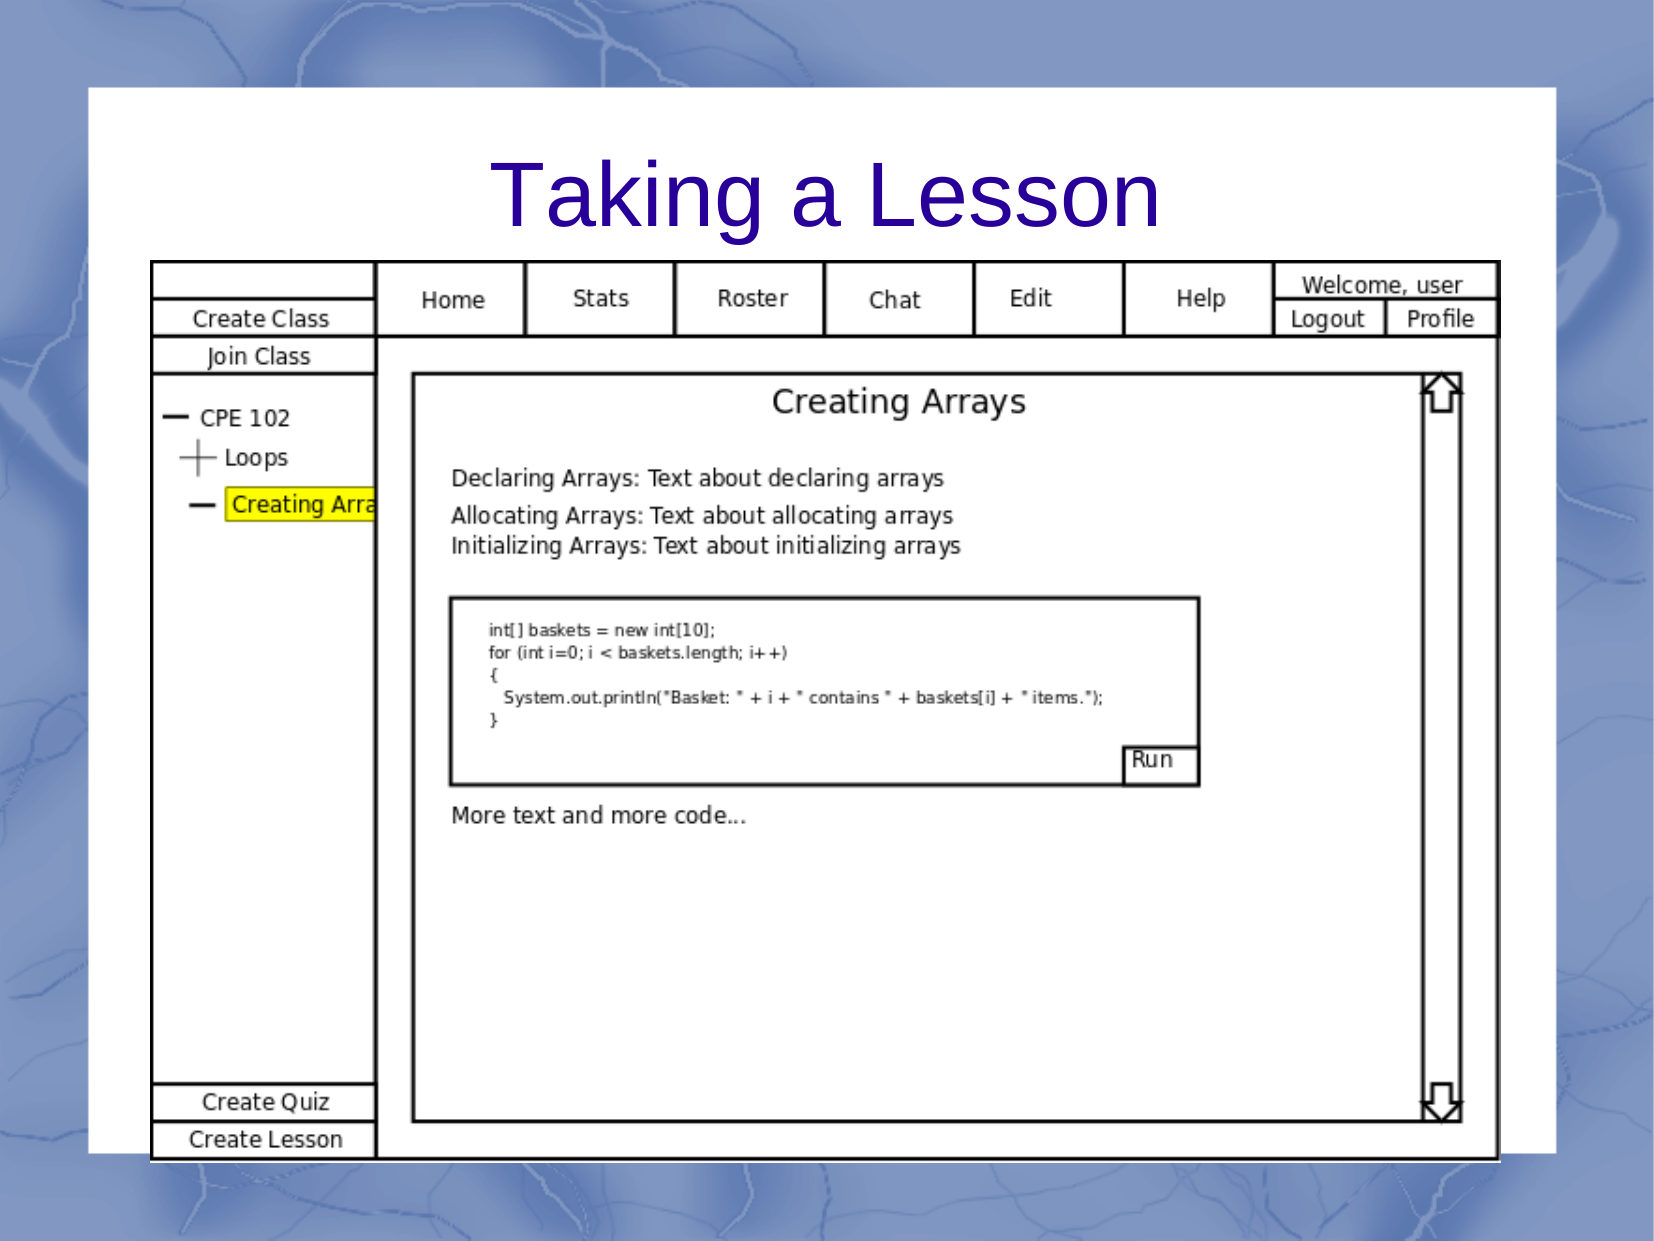

# Taking a Lesson
Select a Lesson
Read Text
Interact with Code